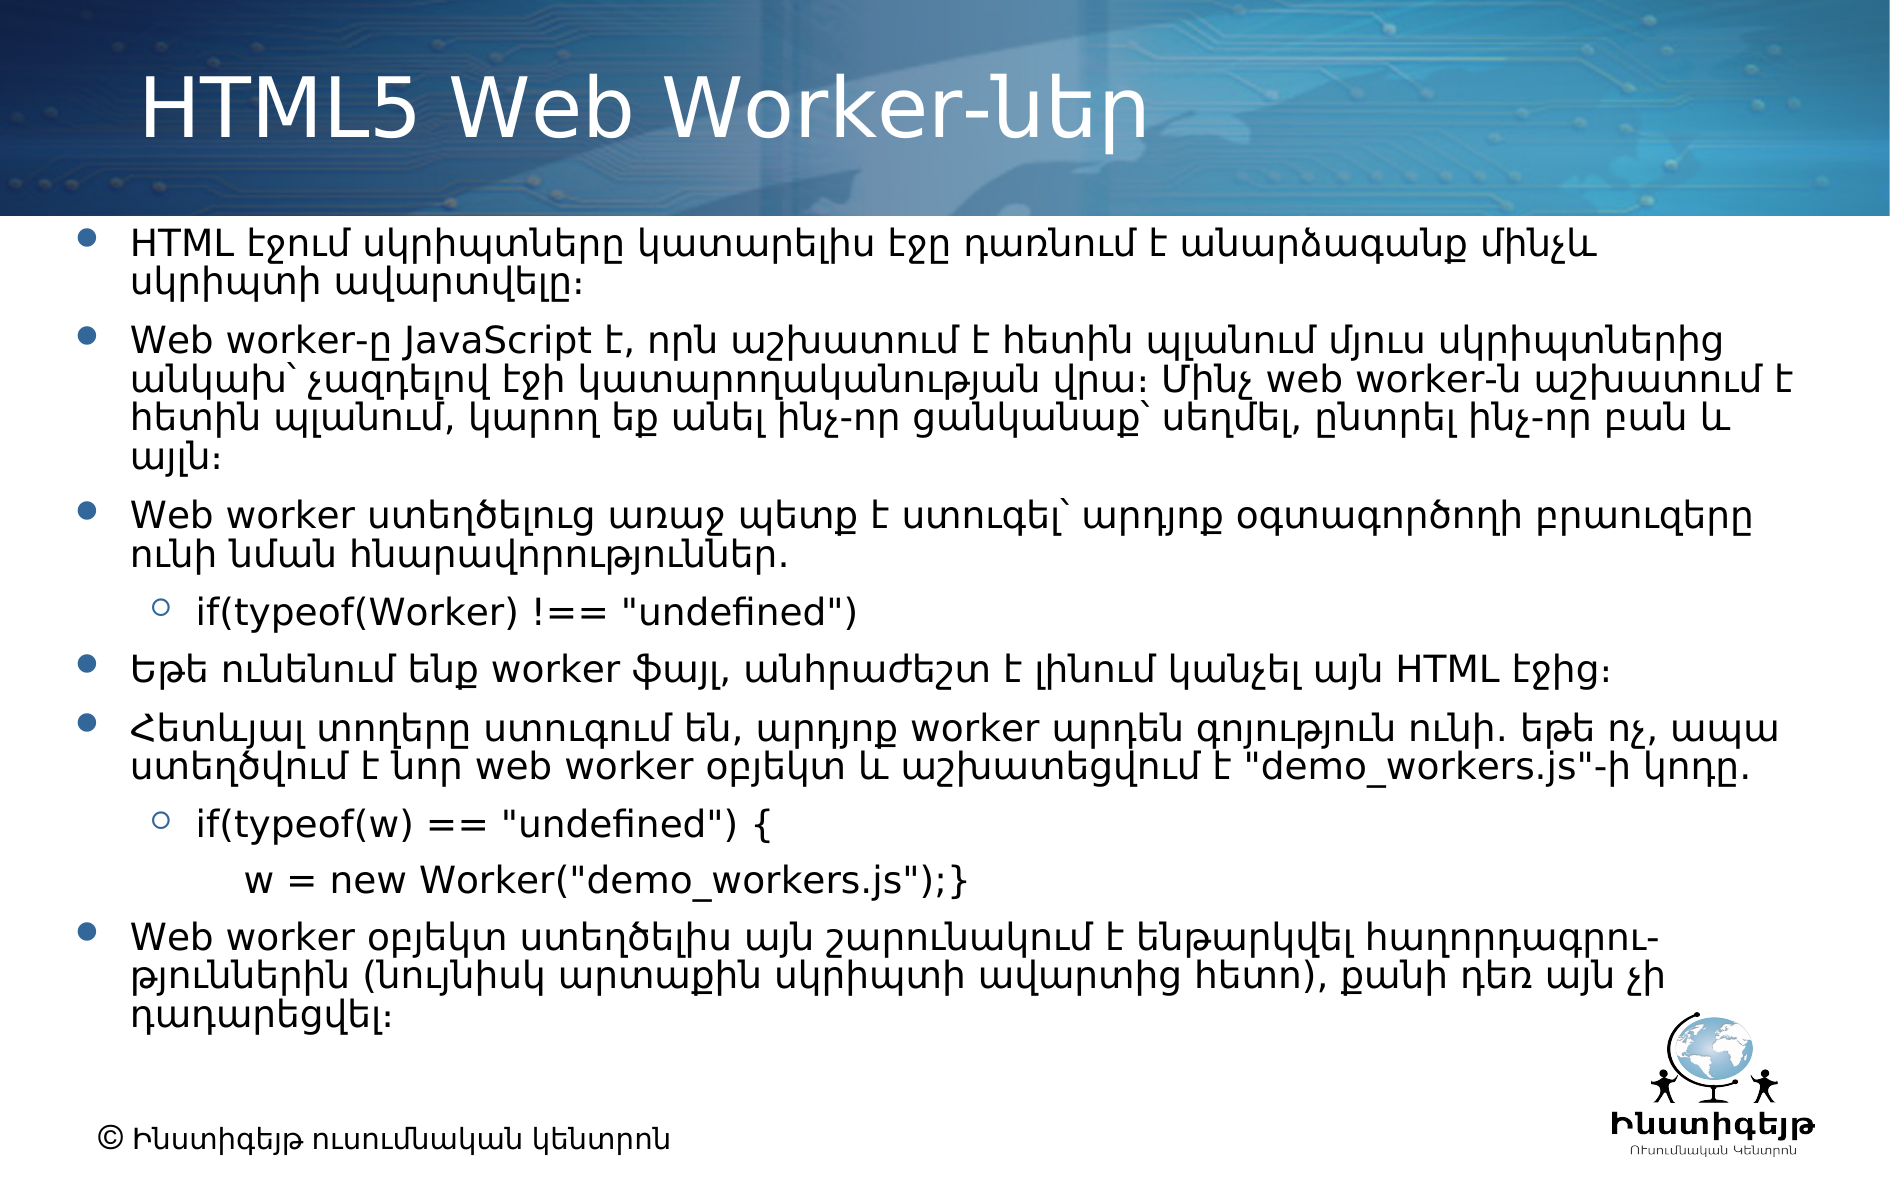

HTML5 Web Worker-ներ
# HTML էջում սկրիպտները կատարելիս էջը դառնում է անարձագանք մինչև սկրիպտի ավարտվելը։
Web worker-ը JavaScript է, որն աշխատում է հետին պլանում մյուս սկրիպտներից անկախ՝ չազդելով էջի կատարողականության վրա։ Մինչ web worker-ն աշխատում է հետին պլանում, կարող եք անել ինչ-որ ցանկանաք՝ սեղմել, ընտրել ինչ-որ բան և այլն։
Web worker ստեղծելուց առաջ պետք է ստուգել՝ արդյոք օգտագործողի բրաուզերը ունի նման հնարավորություններ․
if(typeof(Worker) !== "undefined")
Եթե ունենում ենք worker ֆայլ, անհրաժեշտ է լինում կանչել այն HTML էջից։
Հետևյալ տողերը ստուգում են, արդյոք worker արդեն գոյություն ունի․ եթե ոչ, ապա ստեղծվում է նոր web worker օբյեկտ և աշխատեցվում է "demo_workers.js"-ի կոդը․
if(typeof(w) == "undefined") {
 w = new Worker("demo_workers.js");}
Web worker օբյեկտ ստեղծելիս այն շարունակում է ենթարկվել հաղորդագրու-թյուններին (նույնիսկ արտաքին սկրիպտի ավարտից հետո), քանի դեռ այն չի դադարեցվել։